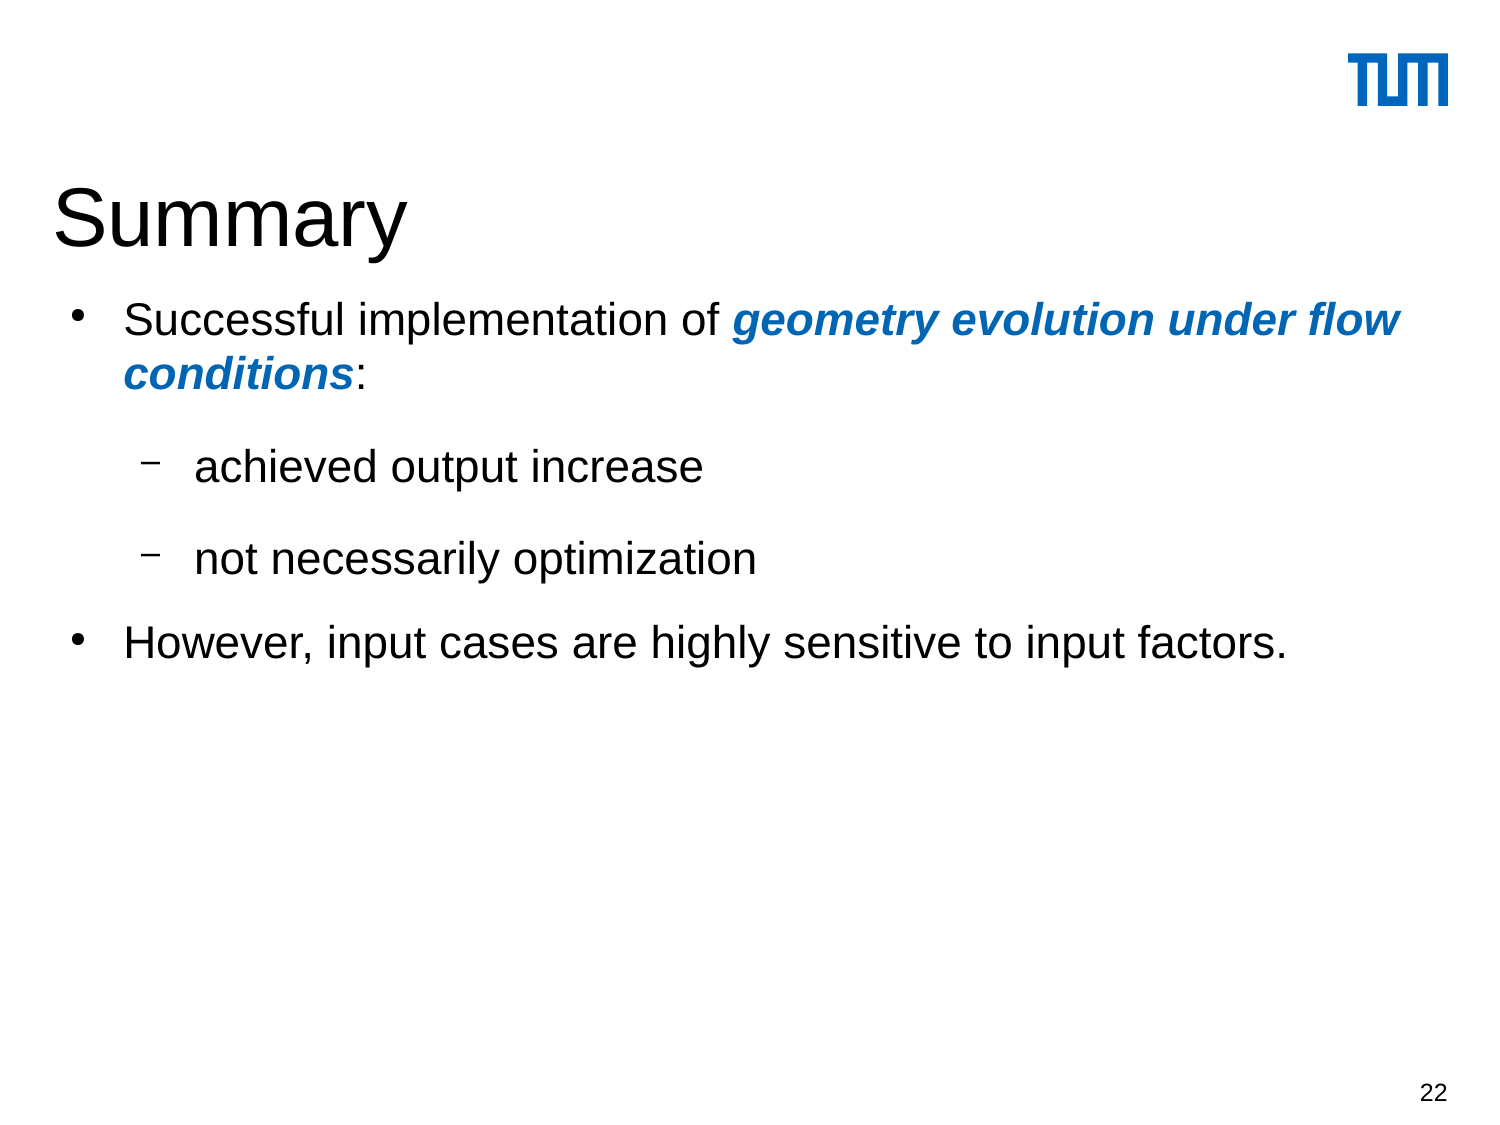

# Summary
Successful implementation of geometry evolution under flow conditions:
achieved output increase
not necessarily optimization
However, input cases are highly sensitive to input factors.